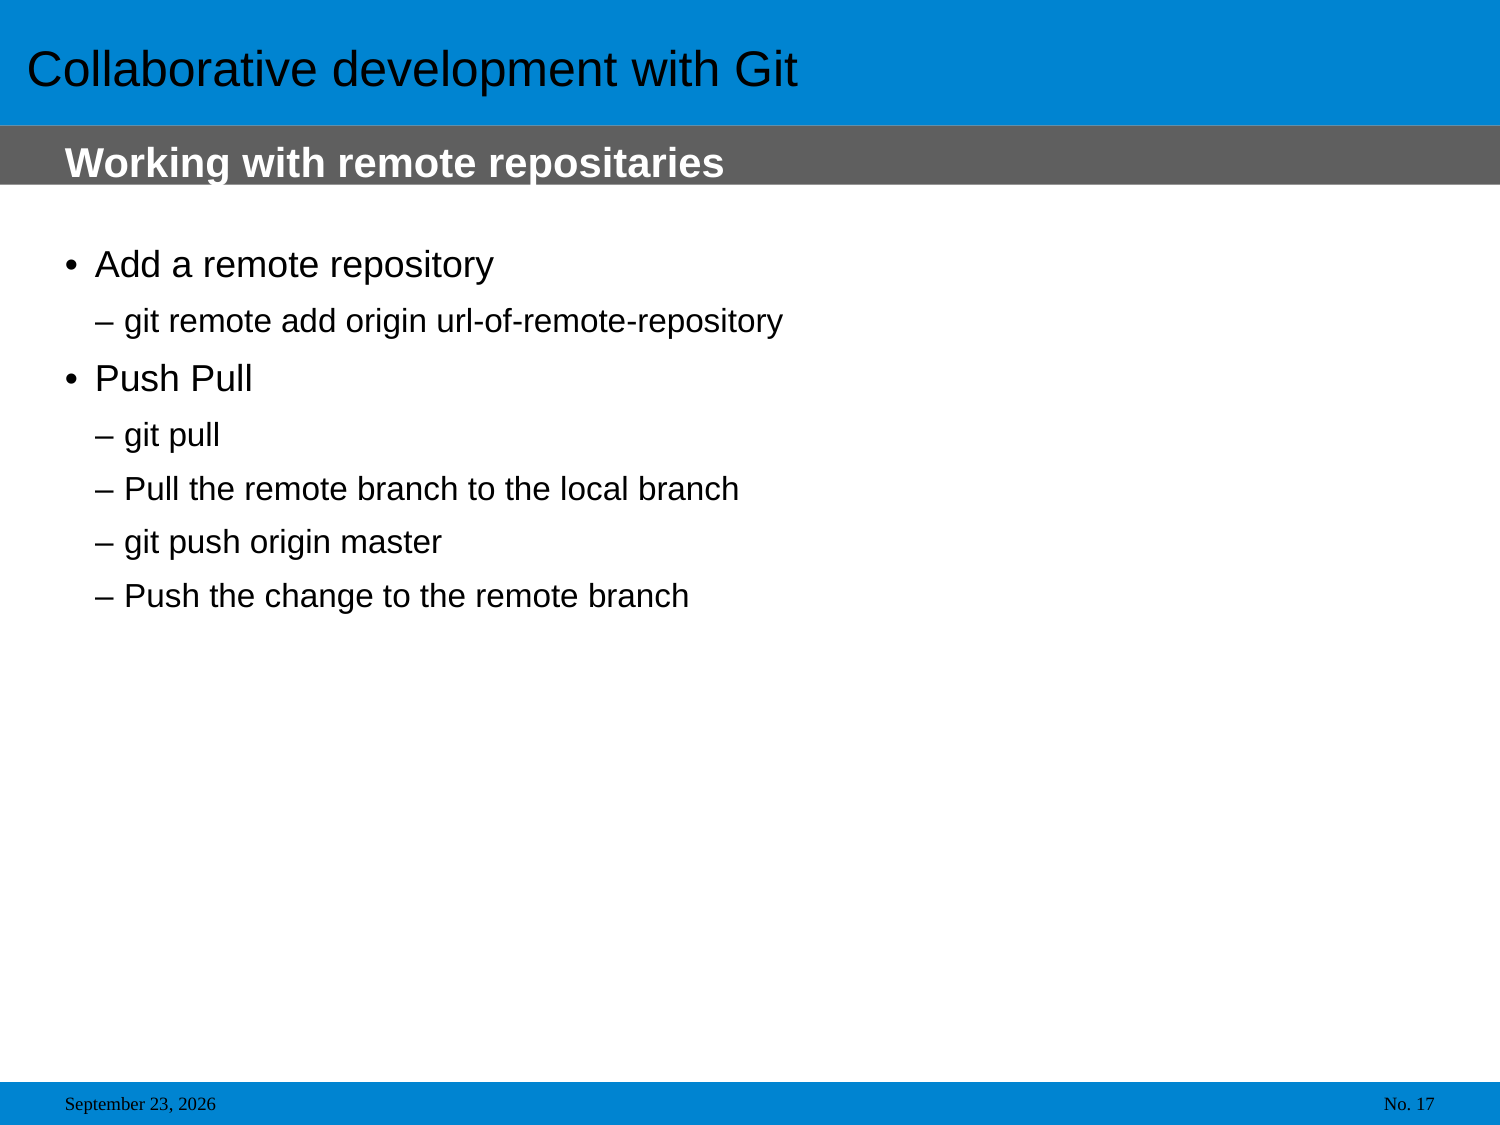

# Working with remote repositaries
Add a remote repository
git remote add origin url-of-remote-repository
Push Pull
git pull
Pull the remote branch to the local branch
git push origin master
Push the change to the remote branch
17